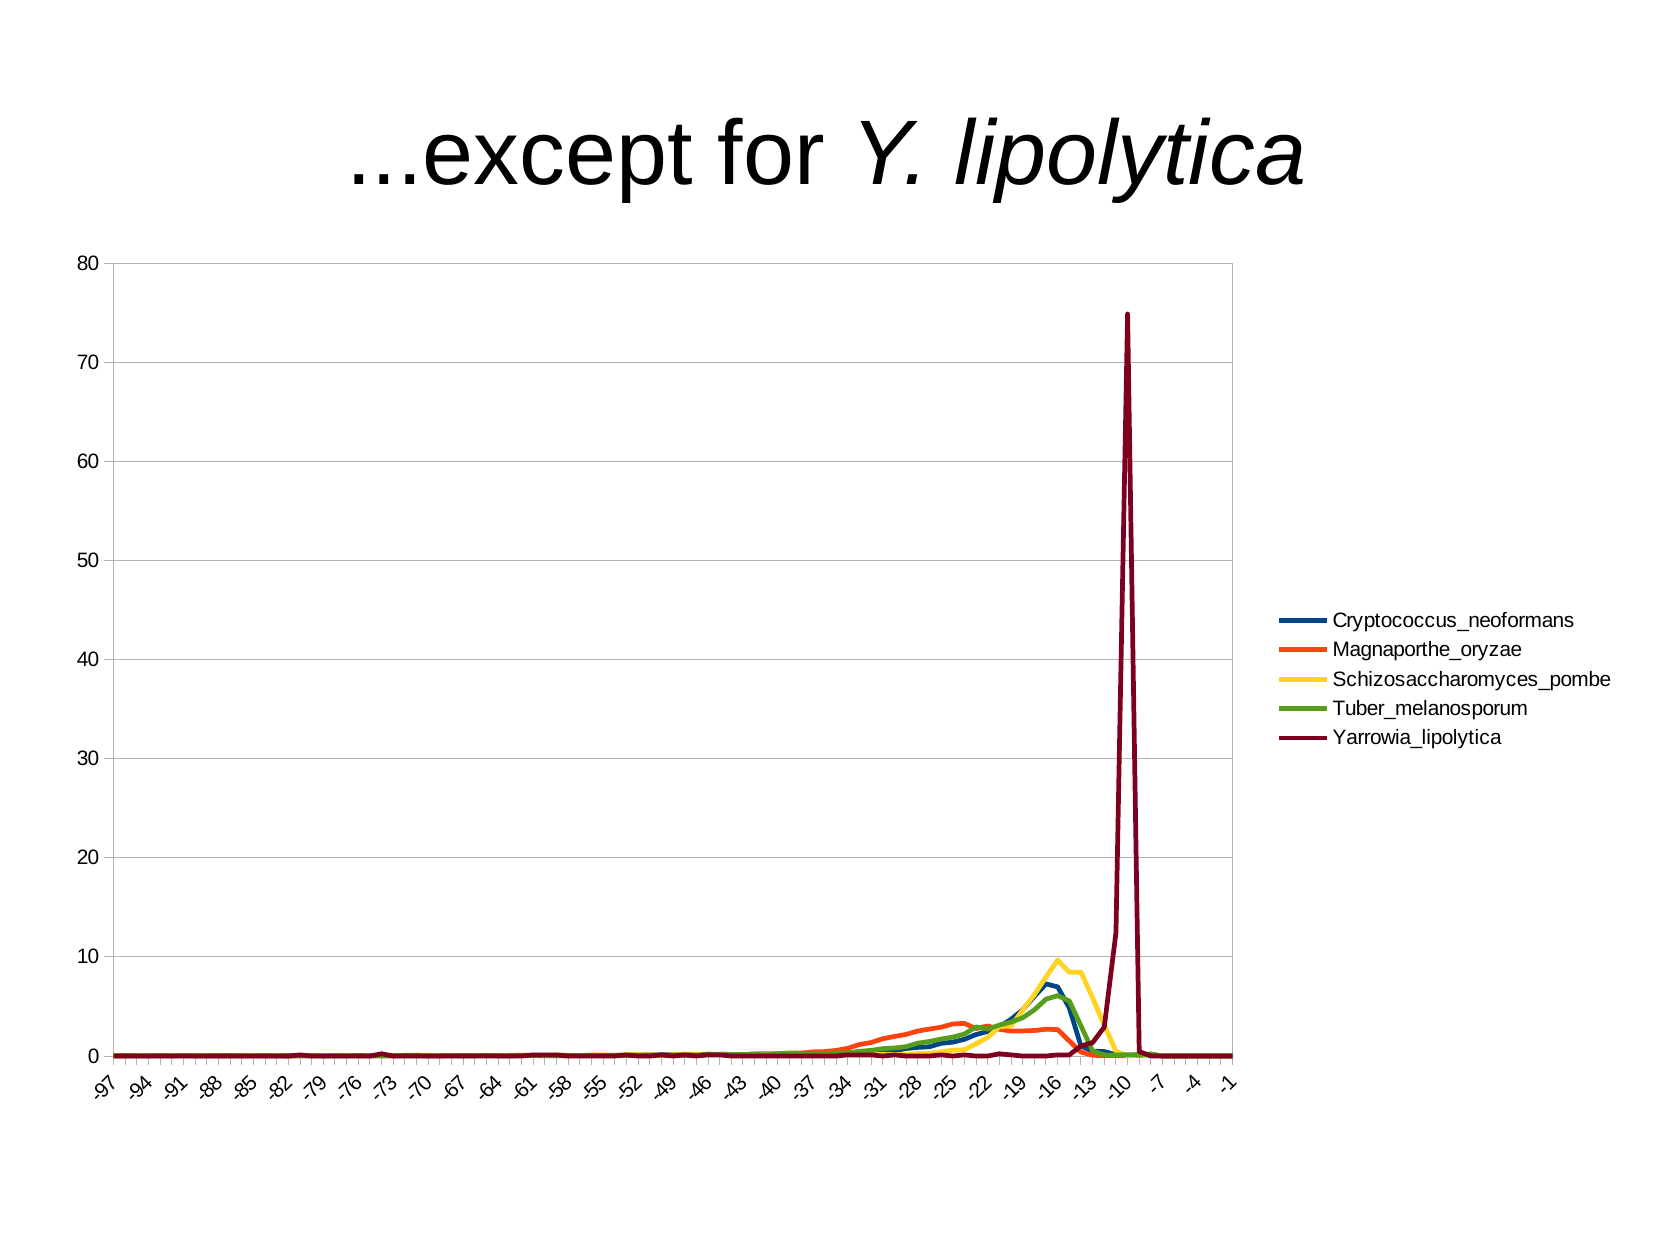

# ...except for Y. lipolytica
### Chart
| Category | Cryptococcus_neoformans | Magnaporthe_oryzae | Schizosaccharomyces_pombe | Tuber_melanosporum | Yarrowia_lipolytica |
|---|---|---|---|---|---|
| -97 | 0.0255551138622 | 0.0219154065308 | 0.0380300437346 | 0.0281188490018 | 0.0 |
| -96 | 0.0227156567664 | 0.0175323252246 | 0.0 | 0.0187458993345 | 0.0 |
| -95 | 0.0312340280538 | 0.0394477317554 | 0.0380300437346 | 0.0234323741682 | 0.0 |
| -94 | 0.0227156567664 | 0.0175323252246 | 0.0380300437346 | 0.0234323741682 | 0.0 |
| -93 | 0.0539496848203 | 0.0306815691431 | 0.0190150218673 | 0.0281188490018 | 0.0 |
| -92 | 0.0312340280538 | 0.0350646504493 | 0.0570450656018 | 0.0140594245009 | 0.0 |
| -91 | 0.042591856437 | 0.0394477317554 | 0.0190150218673 | 0.0140594245009 | 0.0 |
| -90 | 0.0340734851496 | 0.0350646504493 | 0.0380300437346 | 0.0234323741682 | 0.0 |
| -89 | 0.0312340280538 | 0.0131492439185 | 0.0380300437346 | 0.0281188490018 | 0.0 |
| -88 | 0.0255551138622 | 0.0219154065308 | 0.0190150218673 | 0.0187458993345 | 0.0 |
| -87 | 0.0312340280538 | 0.0175323252246 | 0.0190150218673 | 0.0468647483363 | 0.0 |
| -86 | 0.0198761996706 | 0.0219154065308 | 0.0760600874691 | 0.0281188490018 | 0.0 |
| -85 | 0.0369129422454 | 0.0219154065308 | 0.0570450656018 | 0.0328053238354 | 0.0 |
| -84 | 0.0312340280538 | 0.0262984878369 | 0.0 | 0.0328053238354 | 0.0 |
| -83 | 0.0227156567664 | 0.0306815691431 | 0.0570450656018 | 0.0328053238354 | 0.0 |
| -82 | 0.00567891419161 | 0.0131492439185 | 0.0 | 0.0328053238354 | 0.0 |
| -81 | 0.0255551138622 | 0.0350646504493 | 0.0380300437346 | 0.0281188490018 | 0.112233445567 |
| -80 | 0.0170367425748 | 0.0438308130616 | 0.0190150218673 | 0.0187458993345 | 0.0 |
| -79 | 0.0312340280538 | 0.0482138943677 | 0.0380300437346 | 0.00937294966726 | 0.0 |
| -78 | 0.0170367425748 | 0.0482138943677 | 0.0760600874691 | 0.0187458993345 | 0.0 |
| -77 | 0.0170367425748 | 0.0569800569801 | 0.0570450656018 | 0.0328053238354 | 0.0 |
| -76 | 0.028394570958 | 0.0306815691431 | 0.0380300437346 | 0.0421782735027 | 0.0 |
| -75 | 0.0227156567664 | 0.0350646504493 | 0.0380300437346 | 0.0328053238354 | 0.0 |
| -74 | 0.0369129422454 | 0.00876616261232 | 0.0380300437346 | 0.0140594245009 | 0.224466891134 |
| -73 | 0.0198761996706 | 0.0262984878369 | 0.0380300437346 | 0.0328053238354 | 0.0 |
| -72 | 0.0198761996706 | 0.0745123822047 | 0.0190150218673 | 0.0421782735027 | 0.0 |
| -71 | 0.0227156567664 | 0.0525969756739 | 0.114090131204 | 0.0468647483363 | 0.0 |
| -70 | 0.0198761996706 | 0.0219154065308 | 0.0760600874691 | 0.0281188490018 | 0.0 |
| -69 | 0.028394570958 | 0.0306815691431 | 0.0380300437346 | 0.0281188490018 | 0.0 |
| -68 | 0.0482707706287 | 0.0525969756739 | 0.0190150218673 | 0.0281188490018 | 0.0 |
| -67 | 0.0113578283832 | 0.0394477317554 | 0.0570450656018 | 0.0515512231699 | 0.0 |
| -66 | 0.0340734851496 | 0.0482138943677 | 0.0190150218673 | 0.0281188490018 | 0.0 |
| -65 | 0.0567891419161 | 0.0525969756739 | 0.0570450656018 | 0.0656106476708 | 0.0 |
| -64 | 0.0369129422454 | 0.0394477317554 | 0.0 | 0.00937294966726 | 0.0 |
| -63 | 0.028394570958 | 0.0438308130616 | 0.0760600874691 | 0.037491798669 | 0.0 |
| -62 | 0.042591856437 | 0.083278544817 | 0.0760600874691 | 0.0515512231699 | 0.0 |
| -61 | 0.0397523993412 | 0.0876616261232 | 0.0570450656018 | 0.0421782735027 | 0.112233445567 |
| -60 | 0.0340734851496 | 0.0394477317554 | 0.0380300437346 | 0.0702971225045 | 0.112233445567 |
| -59 | 0.0340734851496 | 0.0438308130616 | 0.114090131204 | 0.0468647483363 | 0.112233445567 |
| -58 | 0.0312340280538 | 0.0613631382862 | 0.0950751093364 | 0.0562376980036 | 0.0 |
| -57 | 0.0539496848203 | 0.0438308130616 | 0.0190150218673 | 0.0562376980036 | 0.0 |
| -56 | 0.0482707706287 | 0.0920447074293 | 0.0950751093364 | 0.0562376980036 | 0.0 |
| -55 | 0.0511102277245 | 0.0745123822047 | 0.114090131204 | 0.0609241728372 | 0.0 |
| -54 | 0.0766653415867 | 0.0438308130616 | 0.0570450656018 | 0.0562376980036 | 0.0 |
| -53 | 0.0653075132035 | 0.0657462195924 | 0.114090131204 | 0.089043021839 | 0.112233445567 |
| -52 | 0.0823442557783 | 0.109577032654 | 0.114090131204 | 0.0702971225045 | 0.0 |
| -51 | 0.0880231699699 | 0.0876616261232 | 0.133105153071 | 0.10310244634 | 0.0 |
| -50 | 0.12209665512 | 0.0525969756739 | 0.0380300437346 | 0.0937294966726 | 0.112233445567 |
| -49 | 0.12209665512 | 0.100810870042 | 0.133105153071 | 0.0937294966726 | 0.0 |
| -48 | 0.102220455449 | 0.122726276572 | 0.0950751093364 | 0.089043021839 | 0.112233445567 |
| -47 | 0.127775569311 | 0.127109357879 | 0.133105153071 | 0.0843565470053 | 0.0 |
| -46 | 0.14197285479 | 0.140258601797 | 0.190150218673 | 0.192145468179 | 0.112233445567 |
| -45 | 0.181725254131 | 0.153407845716 | 0.133105153071 | 0.135907770175 | 0.112233445567 |
| -44 | 0.159009597365 | 0.131492439185 | 0.171135196805 | 0.159340144343 | 0.0 |
| -43 | 0.12209665512 | 0.149024764409 | 0.0950751093364 | 0.145280719843 | 0.0 |
| -42 | 0.198761996706 | 0.179706333552 | 0.152120174938 | 0.173399568844 | 0.0 |
| -41 | 0.198761996706 | 0.206004821389 | 0.133105153071 | 0.112475396007 | 0.0 |
| -40 | 0.159009597365 | 0.236686390533 | 0.0570450656018 | 0.234323741682 | 0.0 |
| -39 | 0.210119825089 | 0.280517203594 | 0.0570450656018 | 0.295247914519 | 0.0 |
| -38 | 0.232835481856 | 0.298049528819 | 0.171135196805 | 0.239010216515 | 0.0 |
| -37 | 0.247032767335 | 0.412009642779 | 0.0760600874691 | 0.267129065517 | 0.0 |
| -36 | 0.258390595718 | 0.442691211922 | 0.171135196805 | 0.267129065517 | 0.0 |
| -35 | 0.295303537964 | 0.561034407188 | 0.228180262407 | 0.318680288687 | 0.0 |
| -34 | 0.326537566017 | 0.780188472496 | 0.114090131204 | 0.30930733902 | 0.112233445567 |
| -33 | 0.391845079221 | 1.15713346483 | 0.133105153071 | 0.473333958197 | 0.112233445567 |
| -32 | 0.366289965359 | 1.36313828622 | 0.114090131204 | 0.571749929703 | 0.112233445567 |
| -31 | 0.380487250838 | 1.74008327854 | 0.171135196805 | 0.740463023714 | 0.0 |
| -30 | 0.530978476915 | 1.96800350647 | 0.152120174938 | 0.806073671384 | 0.112233445567 |
| -29 | 0.752456130388 | 2.17839140916 | 0.152120174938 | 0.946667916393 | 0.0 |
| -28 | 0.86603441422 | 2.51588866973 | 0.247195284275 | 1.29815352892 | 0.0 |
| -27 | 0.934181384519 | 2.72189349112 | 0.266210306142 | 1.46686662293 | 0.0 |
| -26 | 1.27491623602 | 2.90598290598 | 0.41833048108 | 1.70587683944 | 0.112233445567 |
| -25 | 1.39985234823 | 3.23471400394 | 0.589465677886 | 1.90270878245 | 0.0 |
| -24 | 1.68095860072 | 3.29169406092 | 0.62749572162 | 2.21670259631 | 0.112233445567 |
| -23 | 2.163666307 | 2.77010738549 | 1.23597642137 | 2.92904677102 | 0.0 |
| -22 | 2.48168550173 | 3.03309226386 | 1.86347214299 | 2.70878245384 | 0.0 |
| -21 | 2.95871429383 | 2.69559500329 | 2.96634341129 | 3.11650576436 | 0.224466891134 |
| -20 | 3.69981259583 | 2.51588866973 | 3.0233884769 | 3.42112662855 | 0.112233445567 |
| -19 | 4.65387018002 | 2.52903791365 | 4.63966533562 | 3.85696878808 | 0.0 |
| -18 | 6.01397012891 | 2.56848564541 | 6.17988210686 | 4.64898303496 | 0.0 |
| -17 | 7.27184962235 | 2.69997808459 | 7.96729416239 | 5.73155872153 | 0.0 |
| -16 | 6.9708671702 | 2.66491343414 | 9.67864613044 | 6.08304433405 | 0.112233445567 |
| -15 | 4.85263217673 | 1.51654613193 | 8.44266970907 | 5.55347267785 | 0.112233445567 |
| -14 | 1.00232835482 | 0.394477317554 | 8.46168473094 | 3.04620864186 | 1.0101010101 |
| -13 | 0.499744448861 | 0.0745123822047 | 5.85662673512 | 0.506139282032 | 1.3468013468 |
| -12 | 0.445794764041 | 0.0350646504493 | 3.11846358623 | 0.112475396007 | 2.91806958474 |
| -11 | 0.139133397694 | 0.0394477317554 | 0.475375546682 | 0.112475396007 | 12.4579124579 |
| -10 | 0.0795047986825 | 0.0175323252246 | 0.0190150218673 | 0.126534820508 | 74.859708193 |
| -9 | 0.0908626270657 | 0.0657462195924 | 0.114090131204 | 0.145280719843 | 0.448933782267 |
| -8 | 0.173206882844 | 0.127109357879 | 0.0760600874691 | 0.201518417846 | 0.0 |
| -7 | 0.0 | 0.0 | 0.0 | 0.0 | 0.0 |
| -6 | 0.0 | 0.0 | 0.0 | 0.0 | 0.0 |
| -5 | 0.0 | 0.0 | 0.0 | 0.0 | 0.0 |
| -4 | 0.0 | 0.0 | 0.0 | 0.0 | 0.0 |
| -3 | 0.0 | 0.0 | 0.0 | 0.0 | 0.0 |
| -2 | 0.0 | 0.0 | 0.0 | 0.0 | 0.0 |
| -1 | 0.0 | 0.0 | 0.0 | 0.0 | 0.0 |